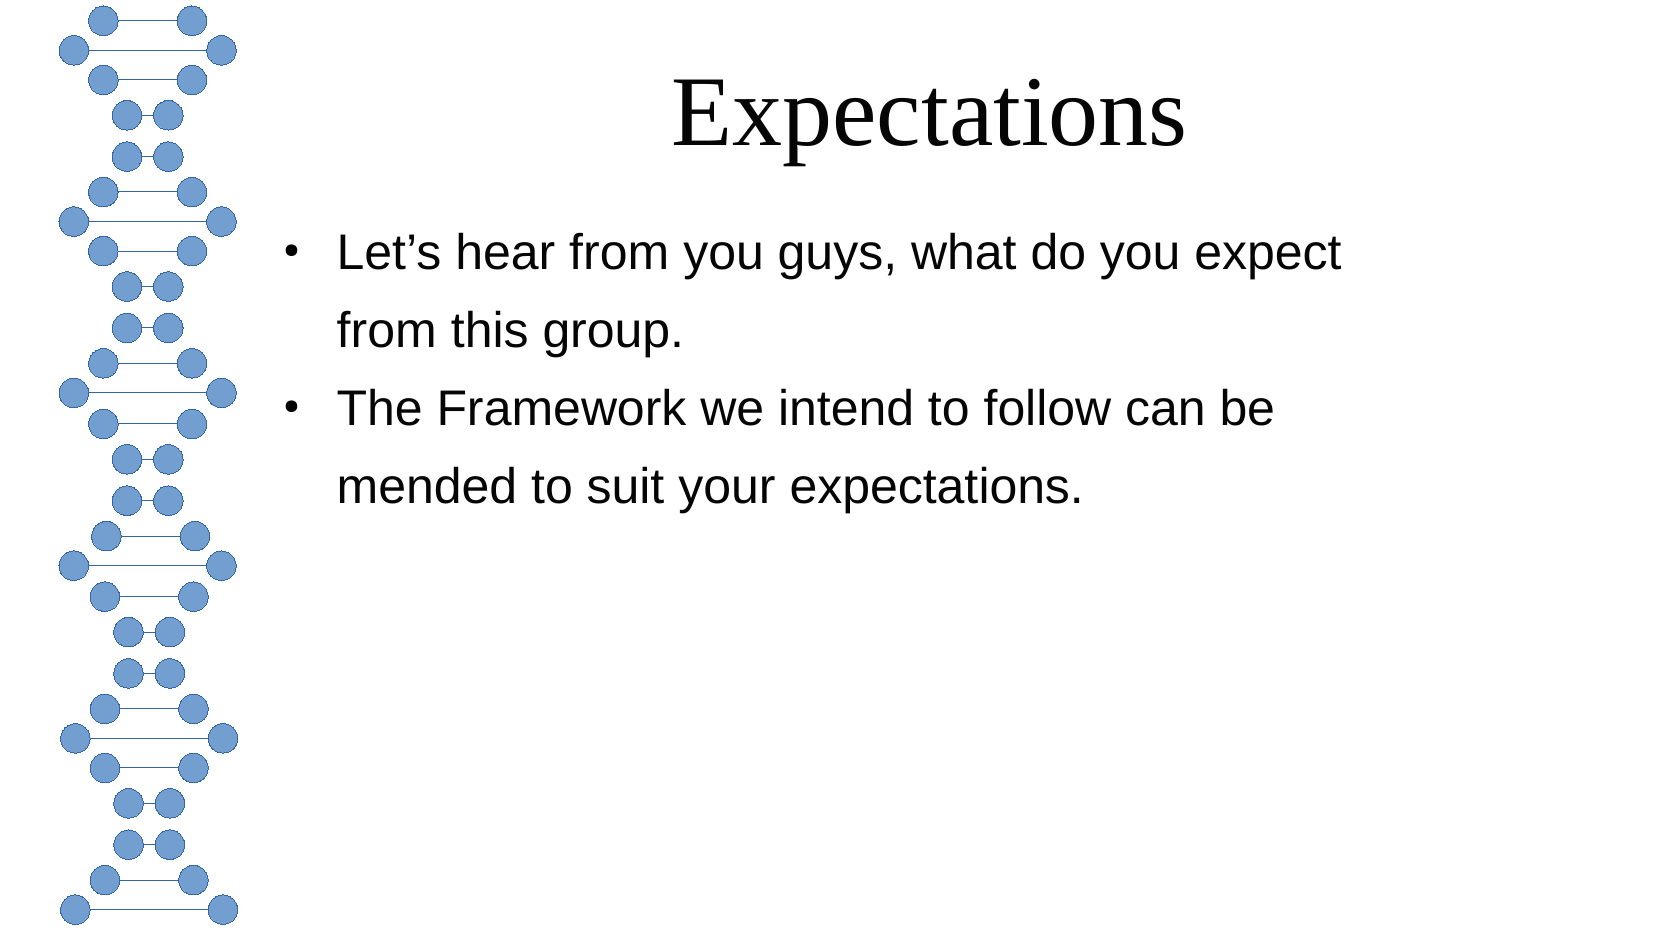

# Expectations
Let’s hear from you guys, what do you expect
from this group.
The Framework we intend to follow can be
mended to suit your expectations.